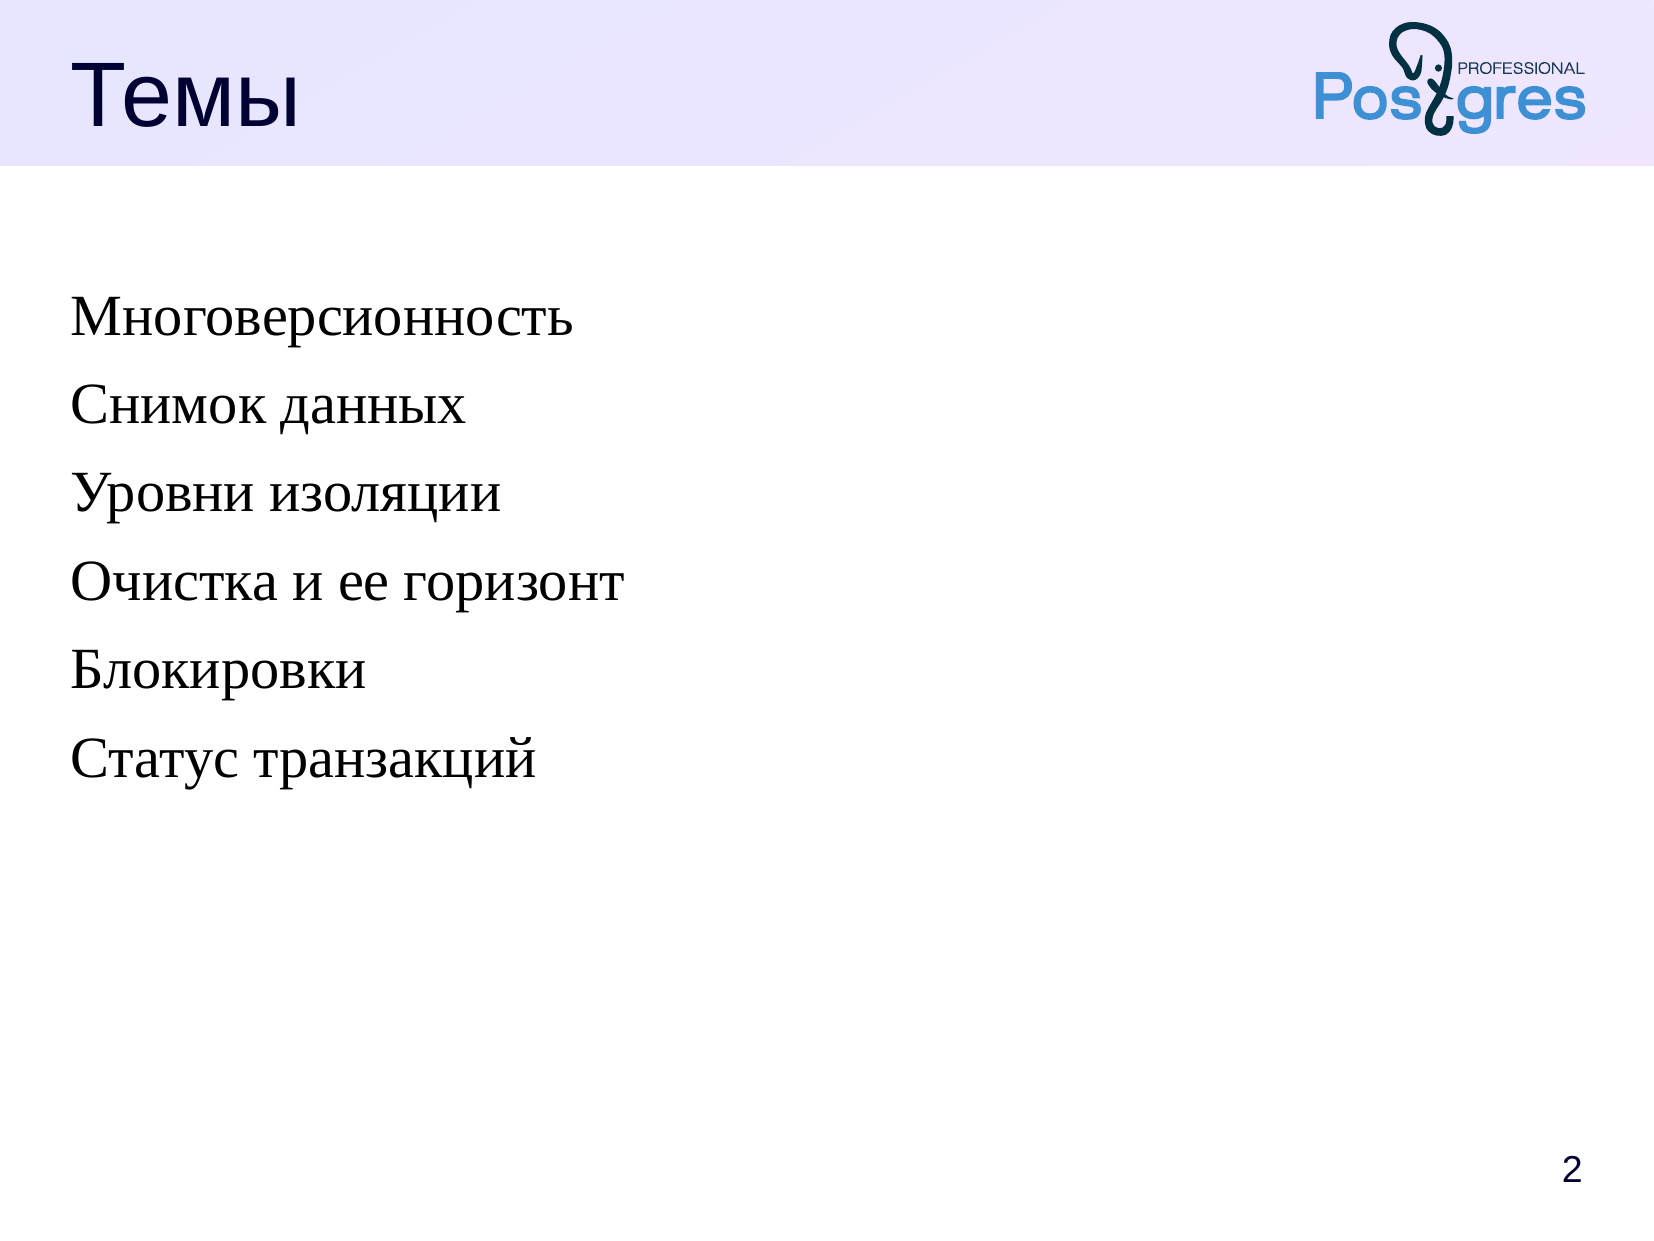

# Темы
Многоверсионность
Снимок данных
Уровни изоляции
Очистка и ее горизонт
Блокировки
Статус транзакций